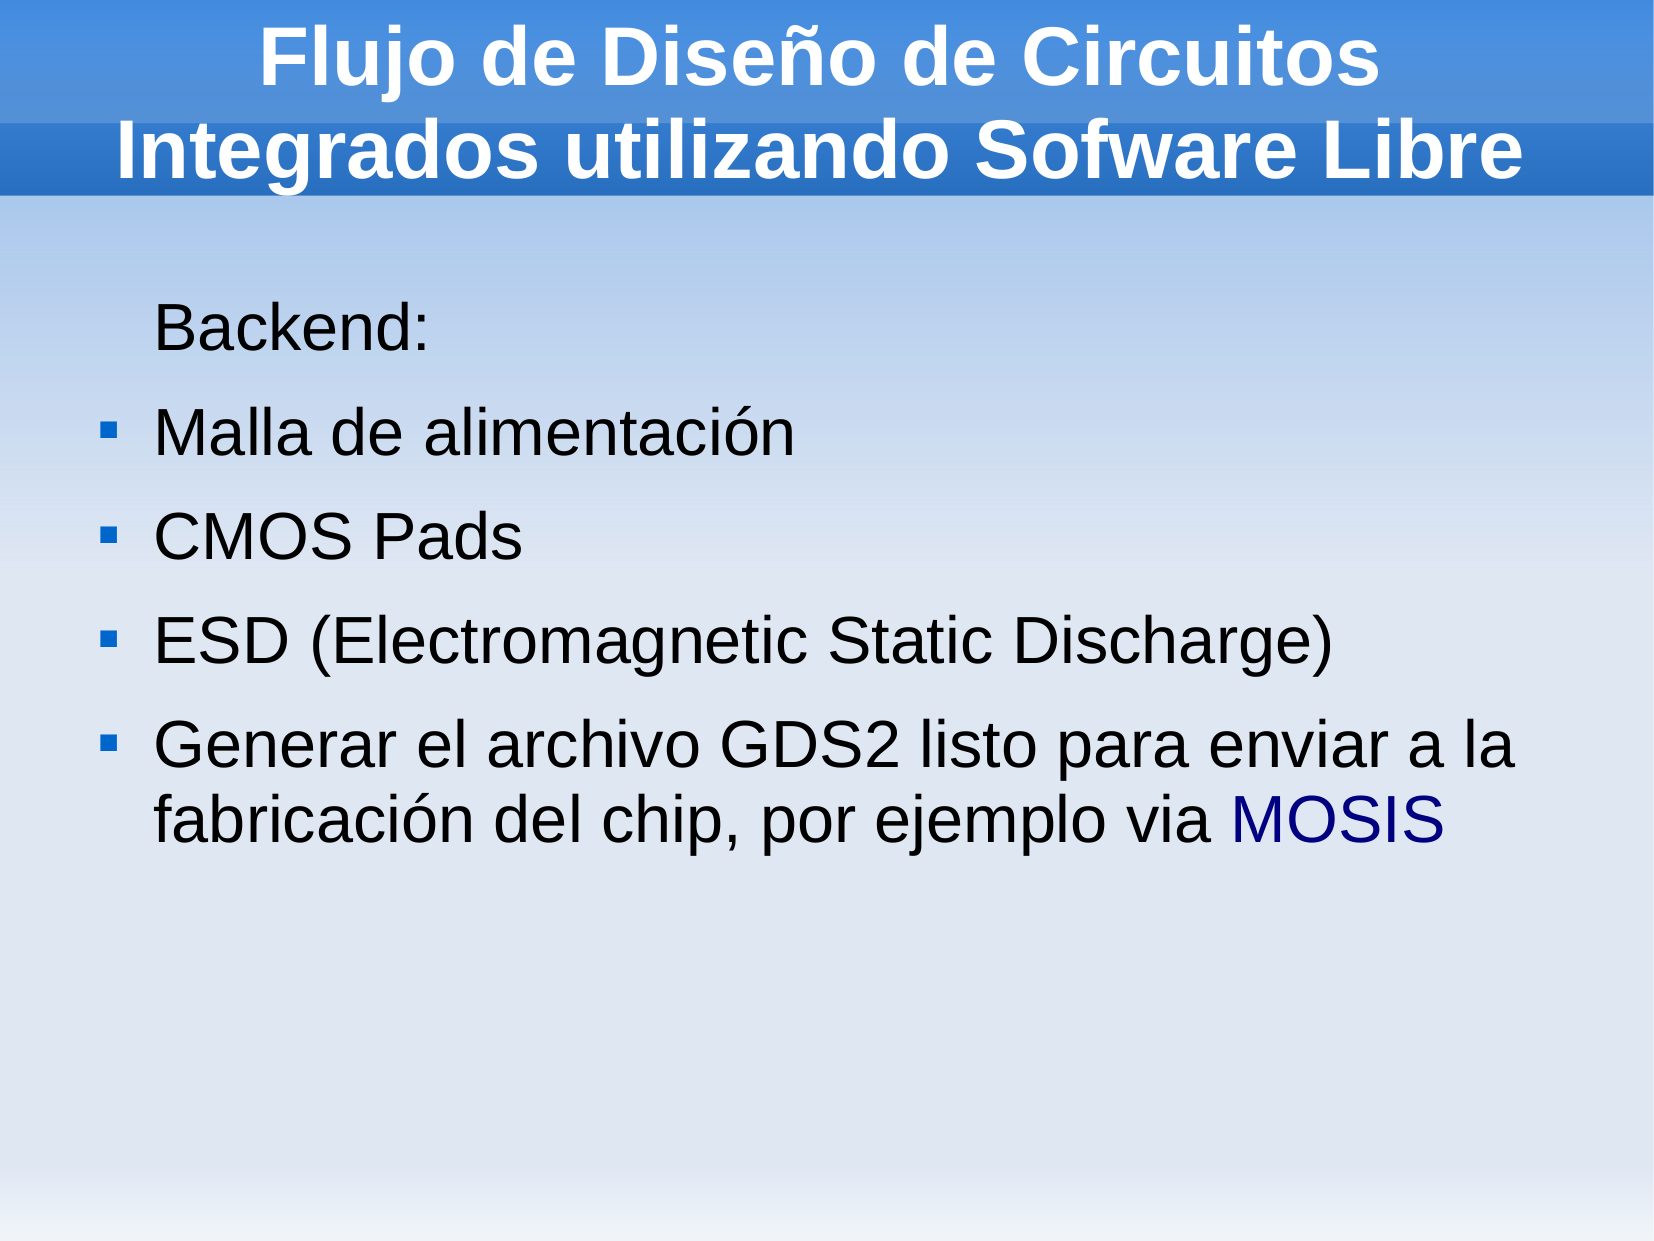

# Flujo de Diseño de Circuitos Integrados utilizando Sofware Libre
Backend:
Malla de alimentación
CMOS Pads
ESD (Electromagnetic Static Discharge)
Generar el archivo GDS2 listo para enviar a la fabricación del chip, por ejemplo via MOSIS